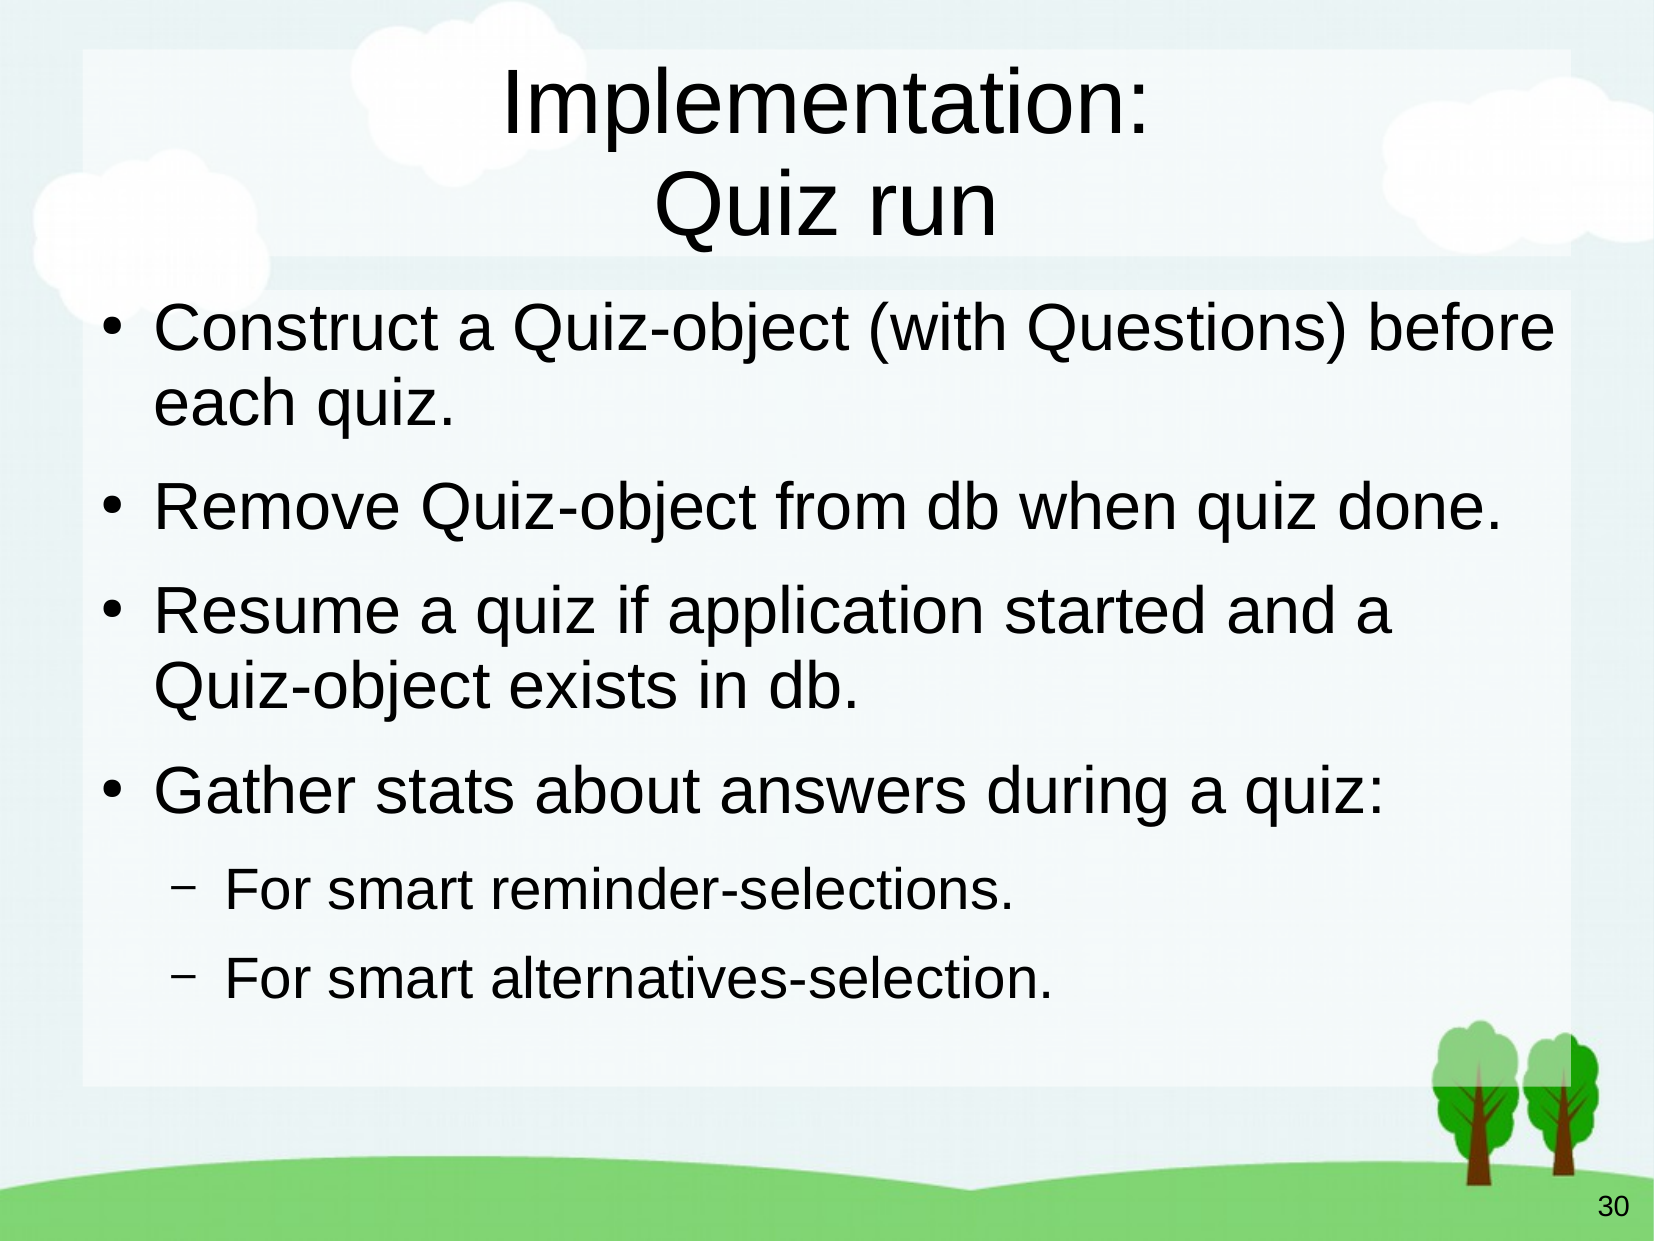

# Implementation: Quiz run
Construct a Quiz-object (with Questions) before each quiz.
Remove Quiz-object from db when quiz done.
Resume a quiz if application started and a Quiz-object exists in db.
Gather stats about answers during a quiz:
For smart reminder-selections.
For smart alternatives-selection.
30